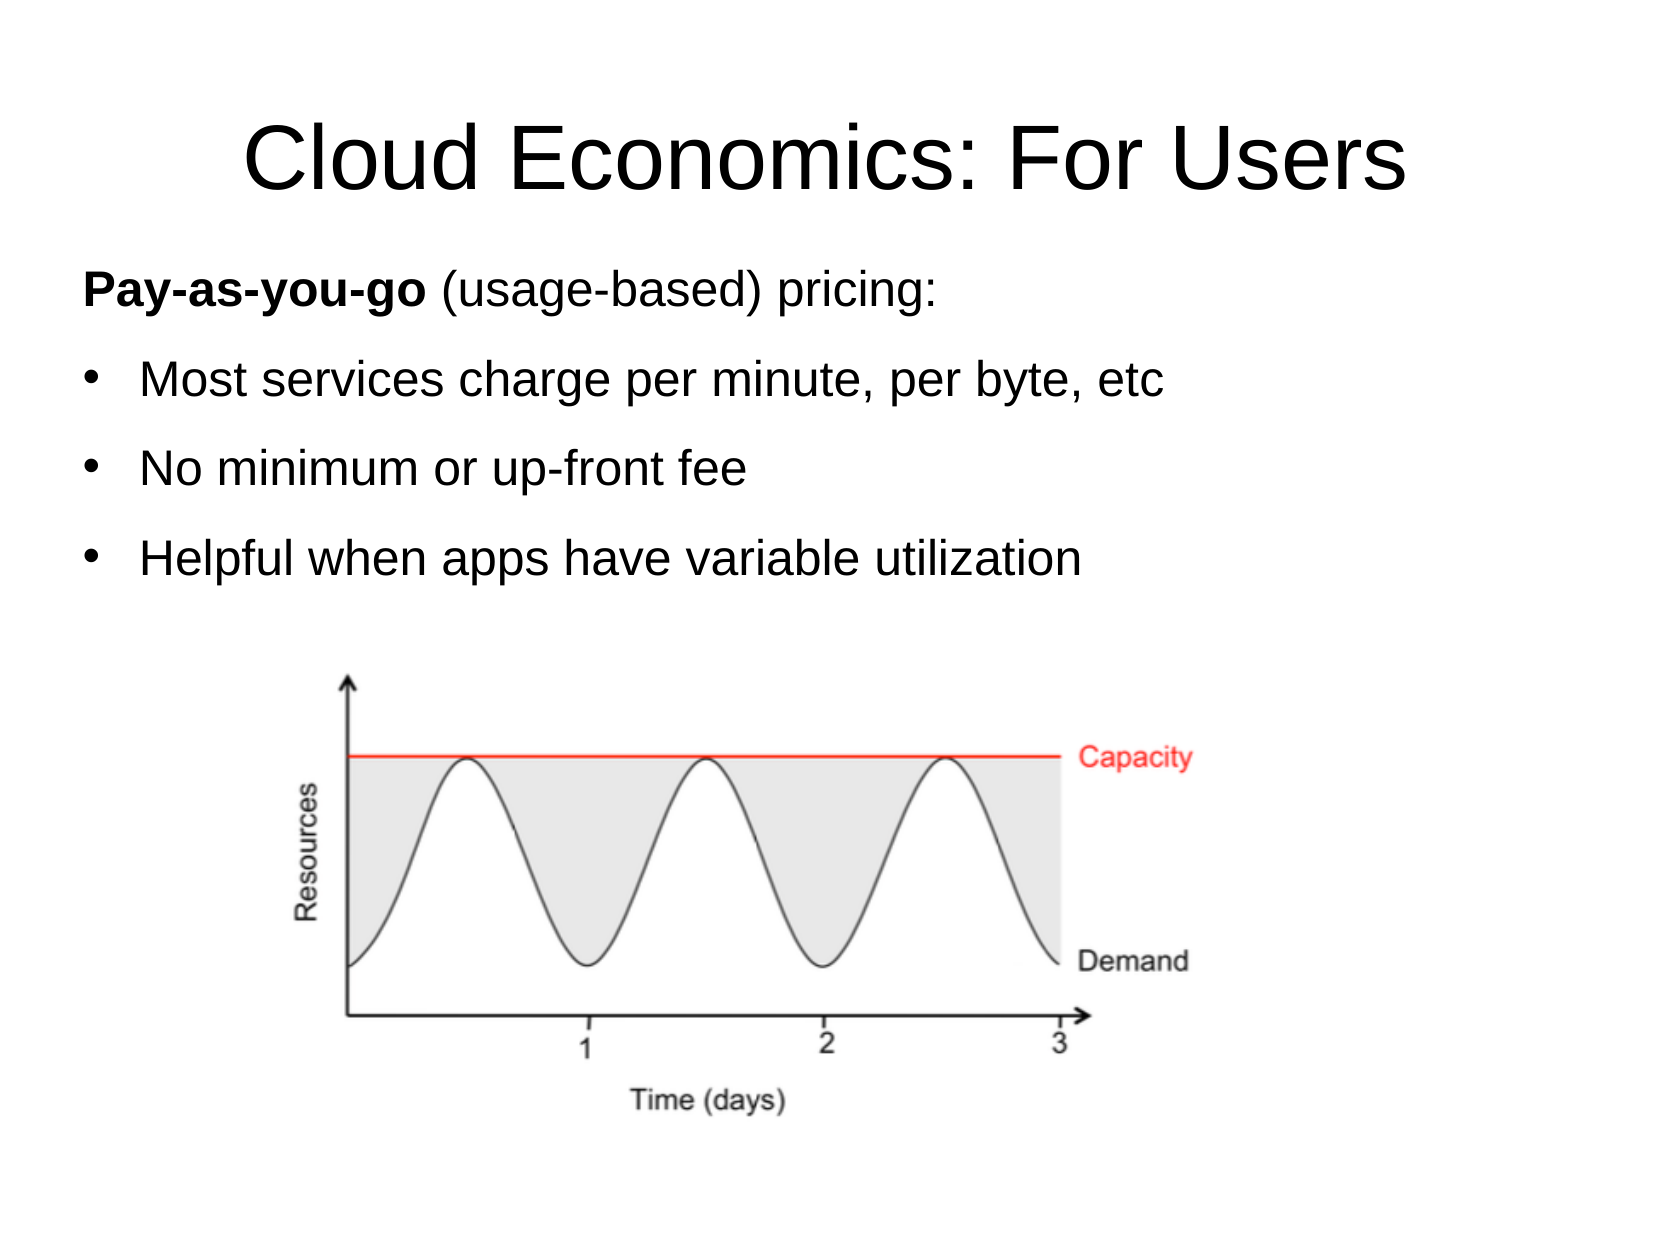

# Cloud Economics: For Users
Pay-as-you-go (usage-based) pricing:
Most services charge per minute, per byte, etc
No minimum or up-front fee
Helpful when apps have variable utilization